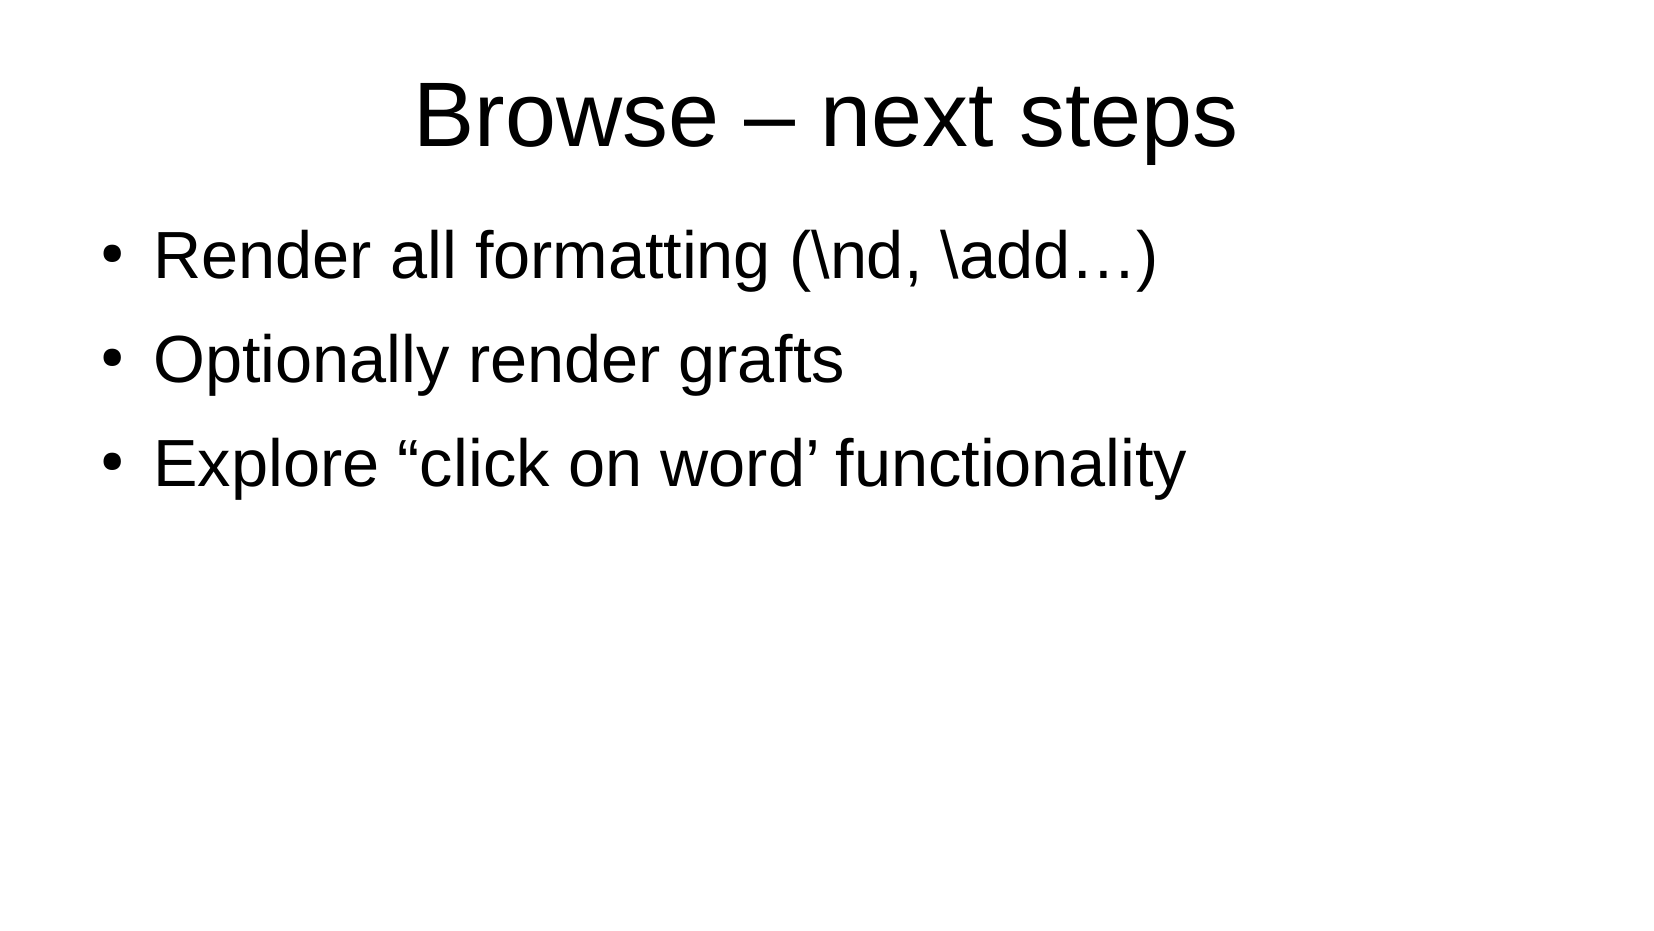

# Browse – next steps
Render all formatting (\nd, \add…)
Optionally render grafts
Explore “click on word’ functionality